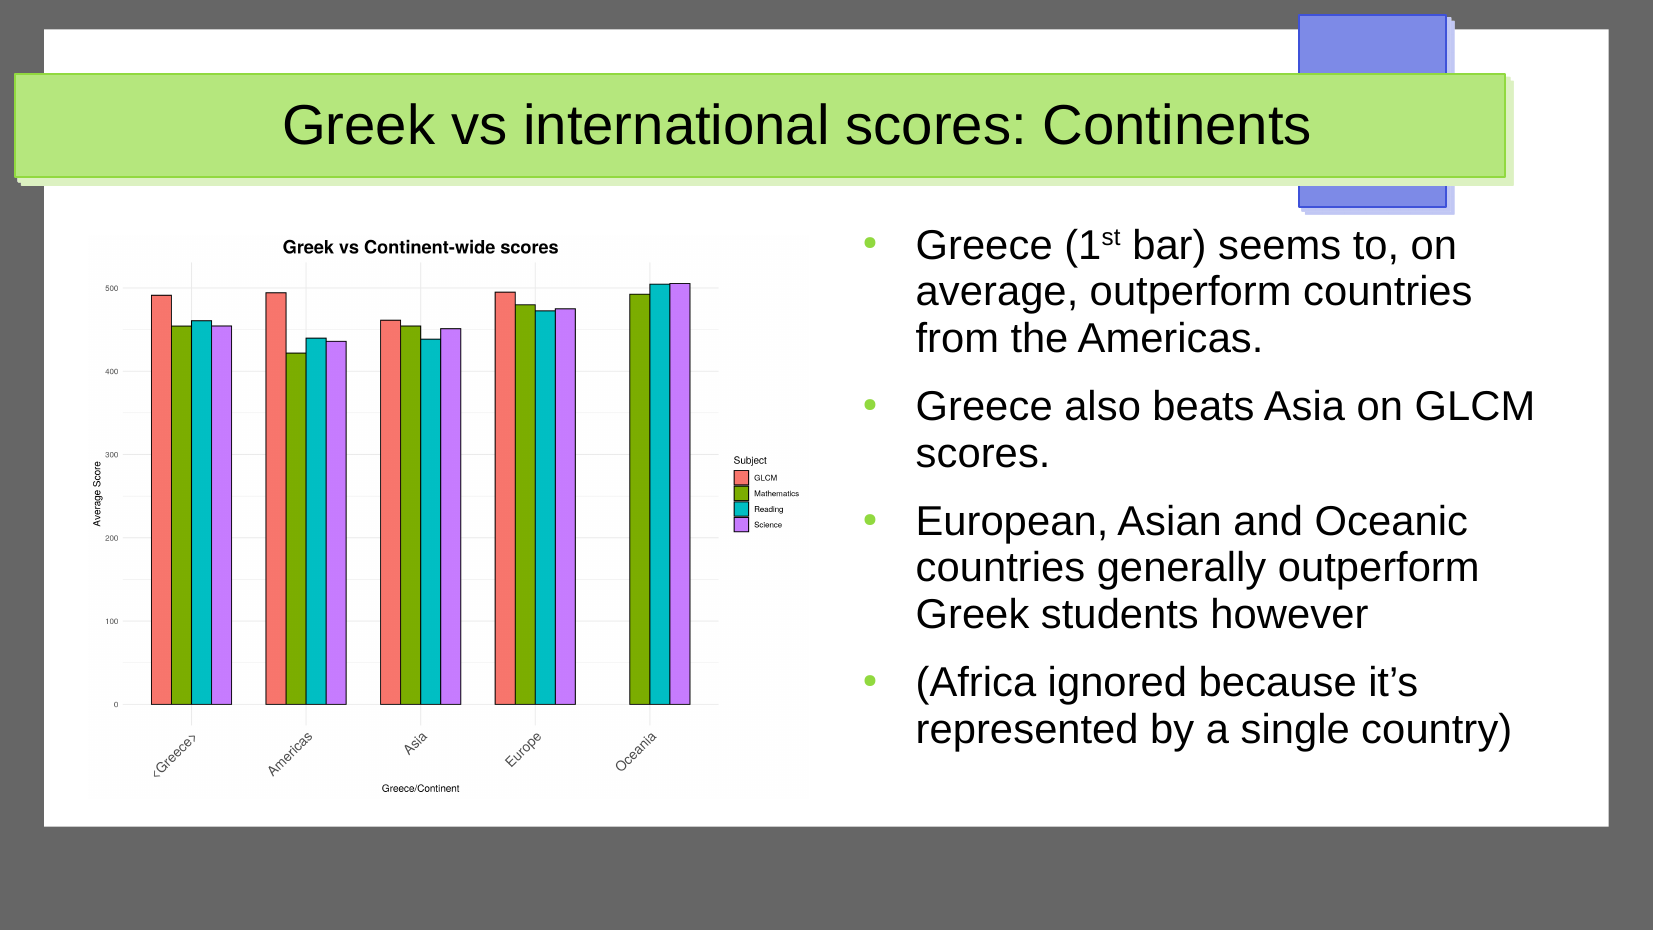

# Greek vs international scores: Continents
Greece (1st bar) seems to, on average, outperform countries from the Americas.
Greece also beats Asia on GLCM scores.
European, Asian and Oceanic countries generally outperform Greek students however
(Africa ignored because it’s represented by a single country)